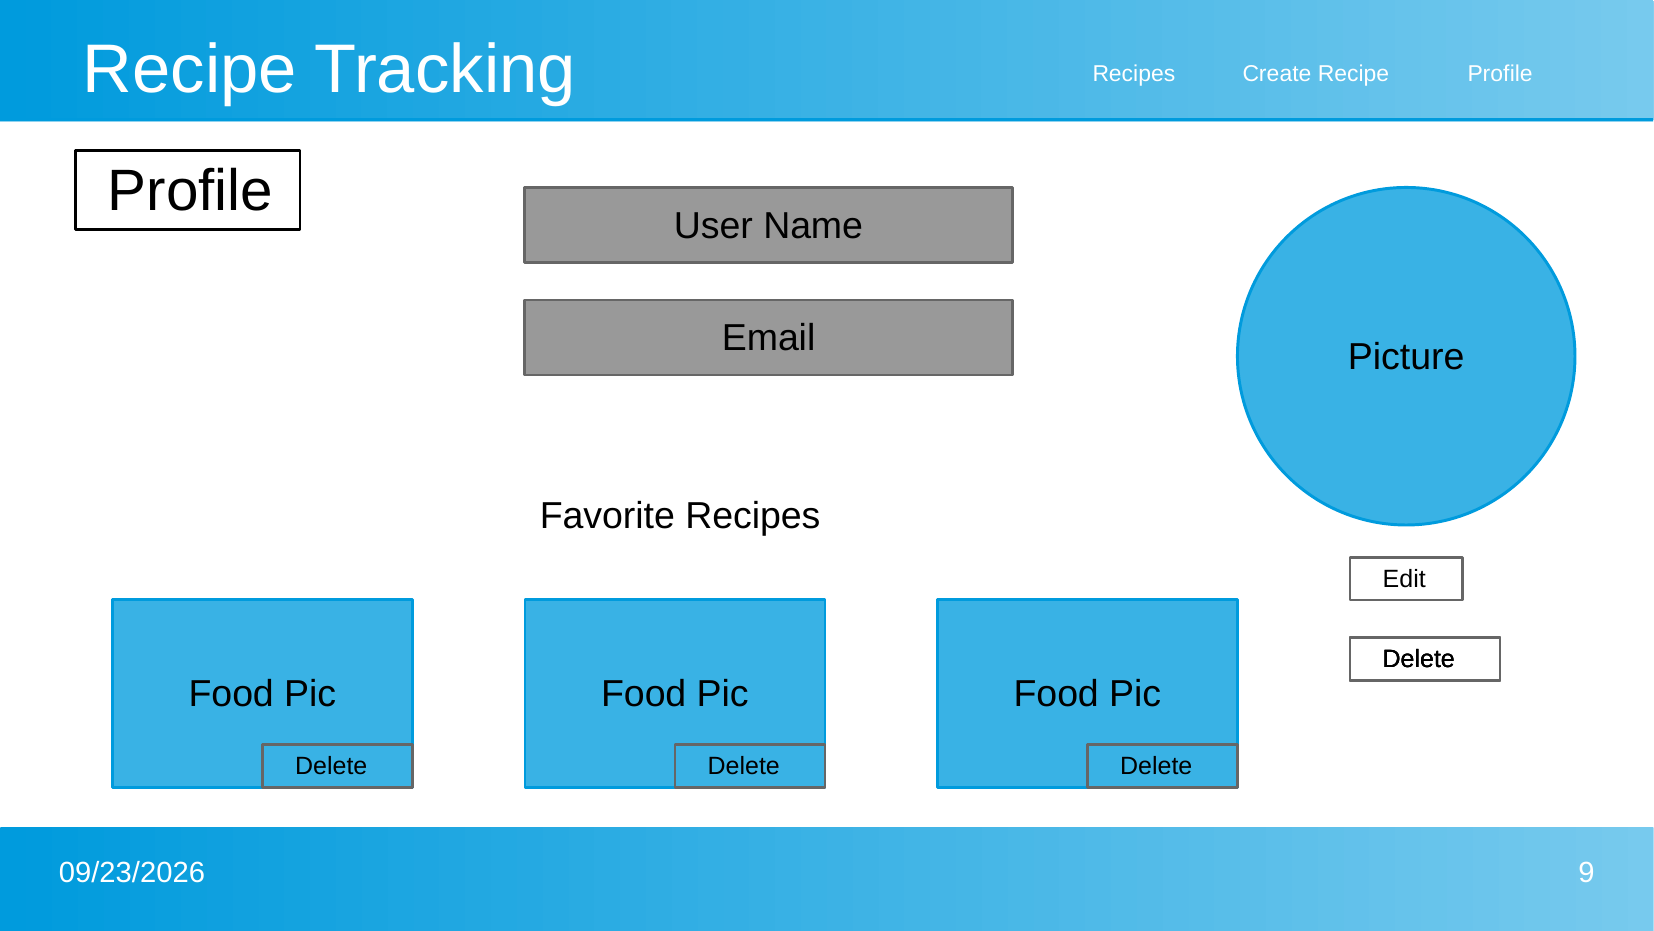

# Recipe Tracking
Recipes	Create Recipe		Profile
Profile
User Name
Picture
Email
Favorite Recipes
Edit
Food Pic
Food Pic
Food Pic
Delete
Delete
Delete
Delete
Delete
Delete
9